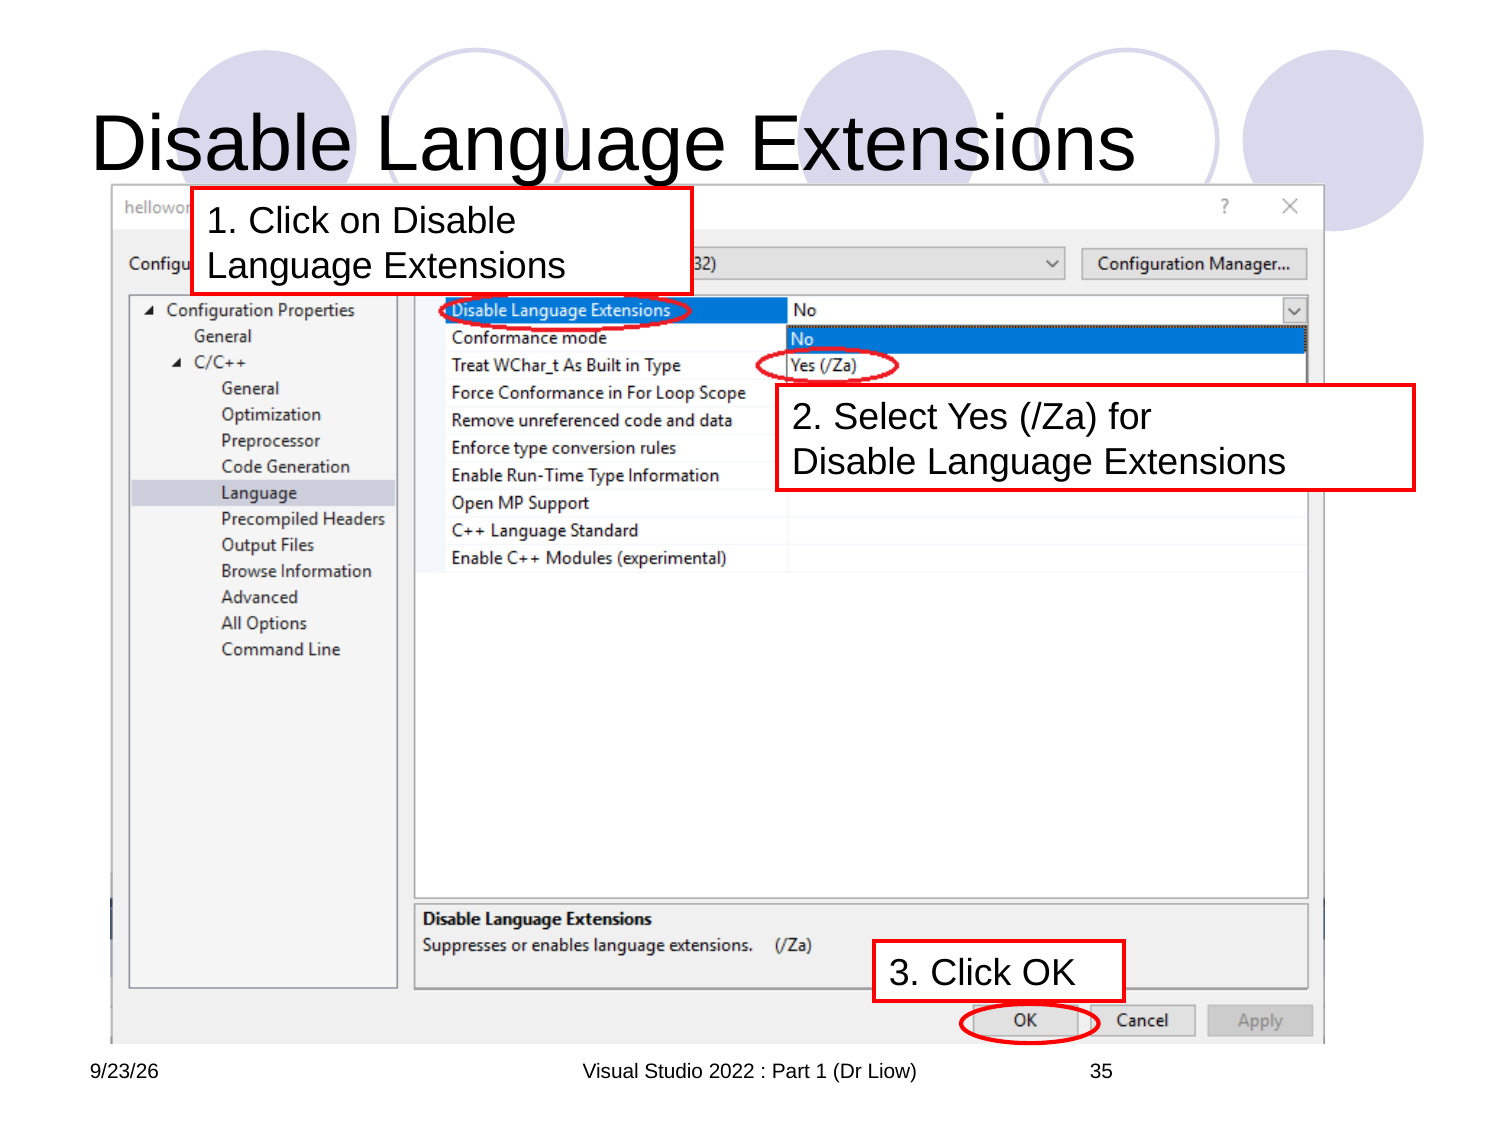

# Disable Language Extensions
1. Click on Disable Language Extensions
2. Select Yes (/Za) for
Disable Language Extensions
3. Click OK
Visual Studio 2022 : Part 1 (Dr Liow)